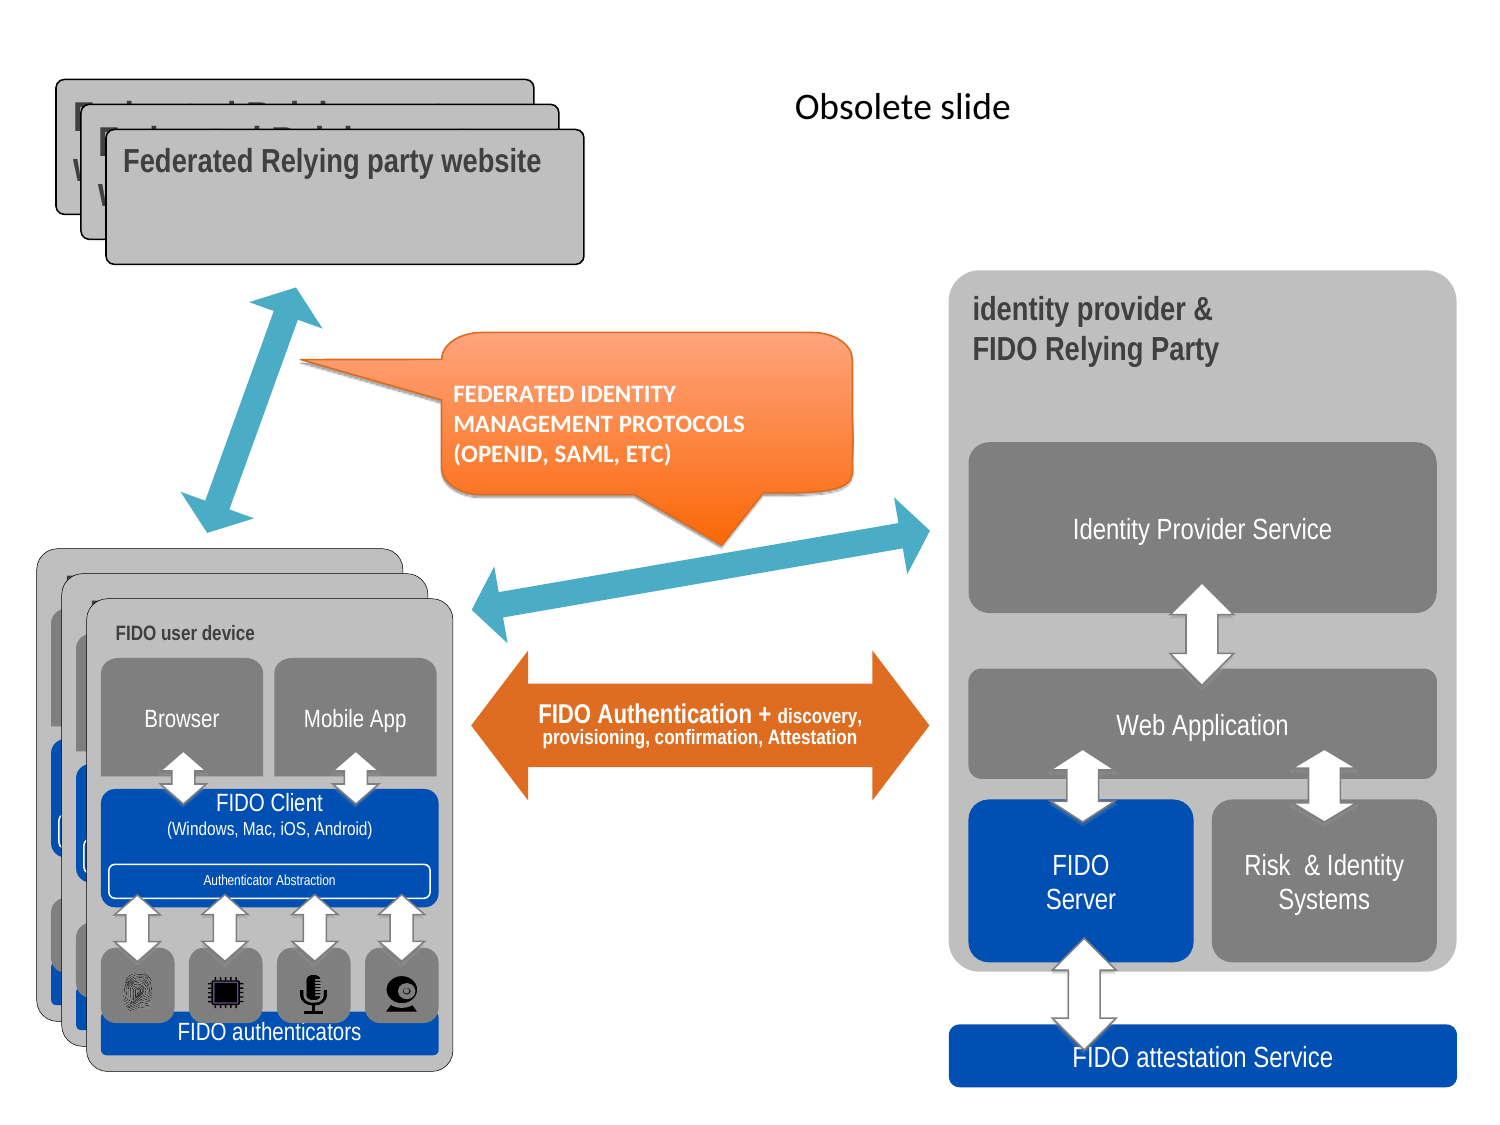

Obsolete slide
Federated Relying party website
Federated Relying party website
Federated Relying party website
identity provider &
FIDO Relying Party
FEDERATED IDENTITY
MANAGEMENT PROTOCOLS
(OPENID, SAML, ETC)
Identity Provider Service
FIDO user device
Browser
Mobile App
FIDO Client
(Windows, Mac, iOS, Android)
Authenticator Abstraction
FIDO authenticators
FIDO user device
Browser
Mobile App
FIDO Client
(Windows, Mac, iOS, Android)
Authenticator Abstraction
FIDO authenticators
FIDO user device
Browser
Mobile App
FIDO Client
(Windows, Mac, iOS, Android)
Authenticator Abstraction
FIDO authenticators
FIDO Authentication + discovery, provisioning, confirmation, Attestation
Web Application
FIDO
Server
Risk & Identity Systems
FIDO attestation Service